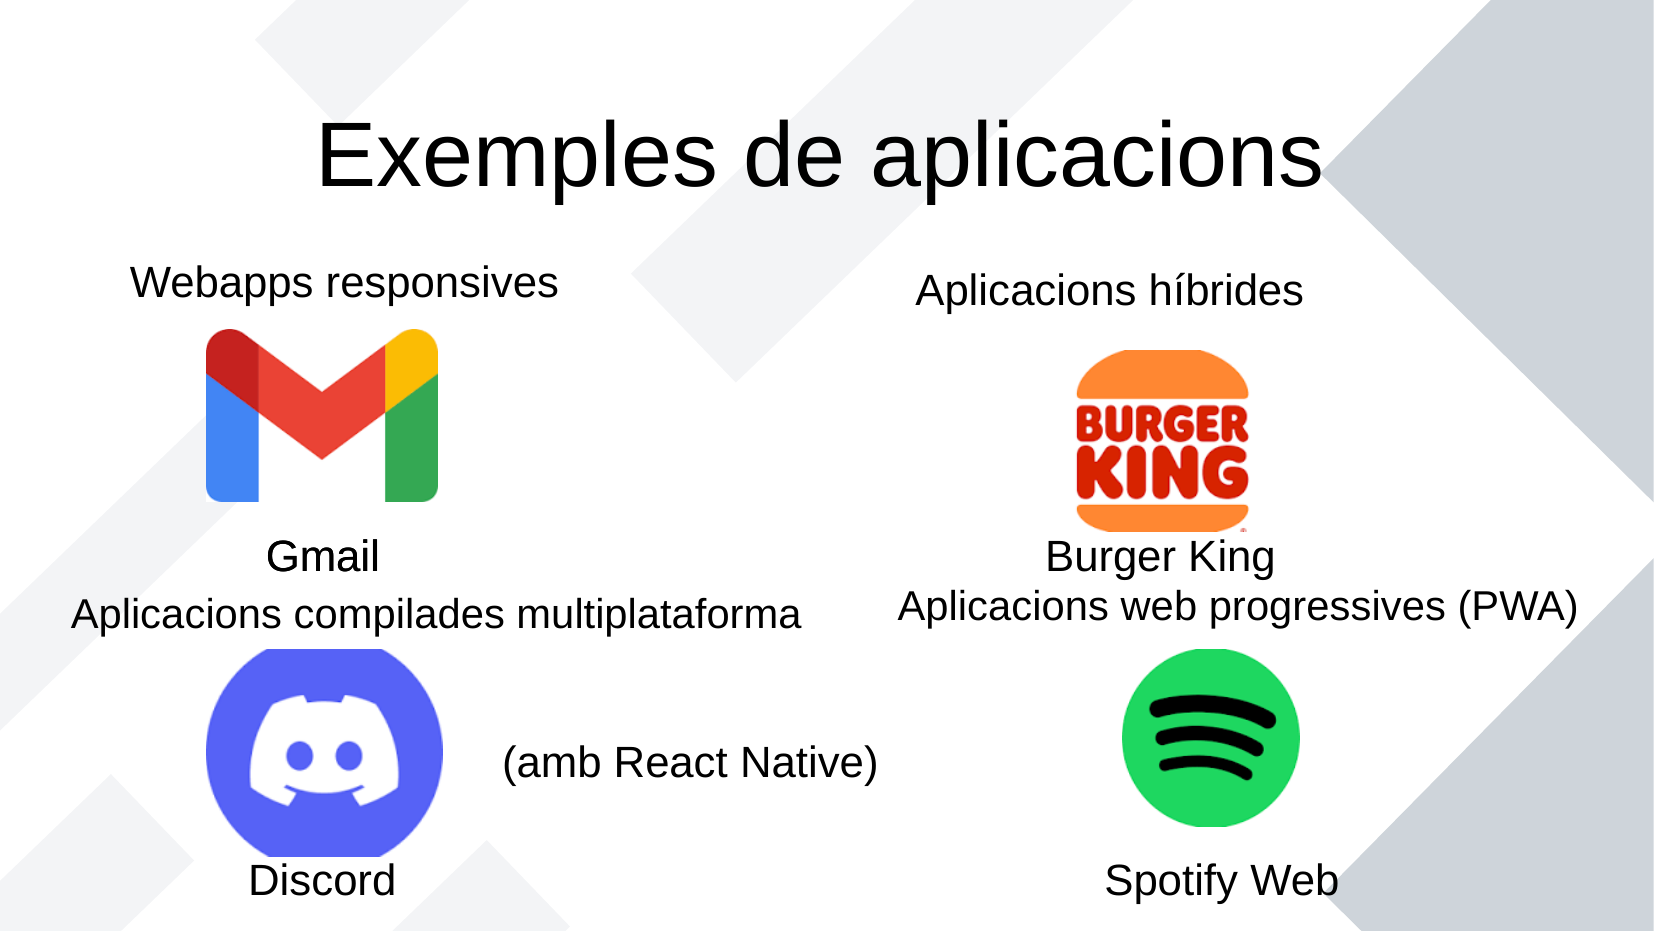

# Exemples de aplicacions
Webapps responsives
Aplicacions híbrides
Gmail
Gmail
Burger King
Aplicacions web progressives (PWA)
Aplicacions compilades multiplataforma
(amb React Native)
Discord
Spotify Web